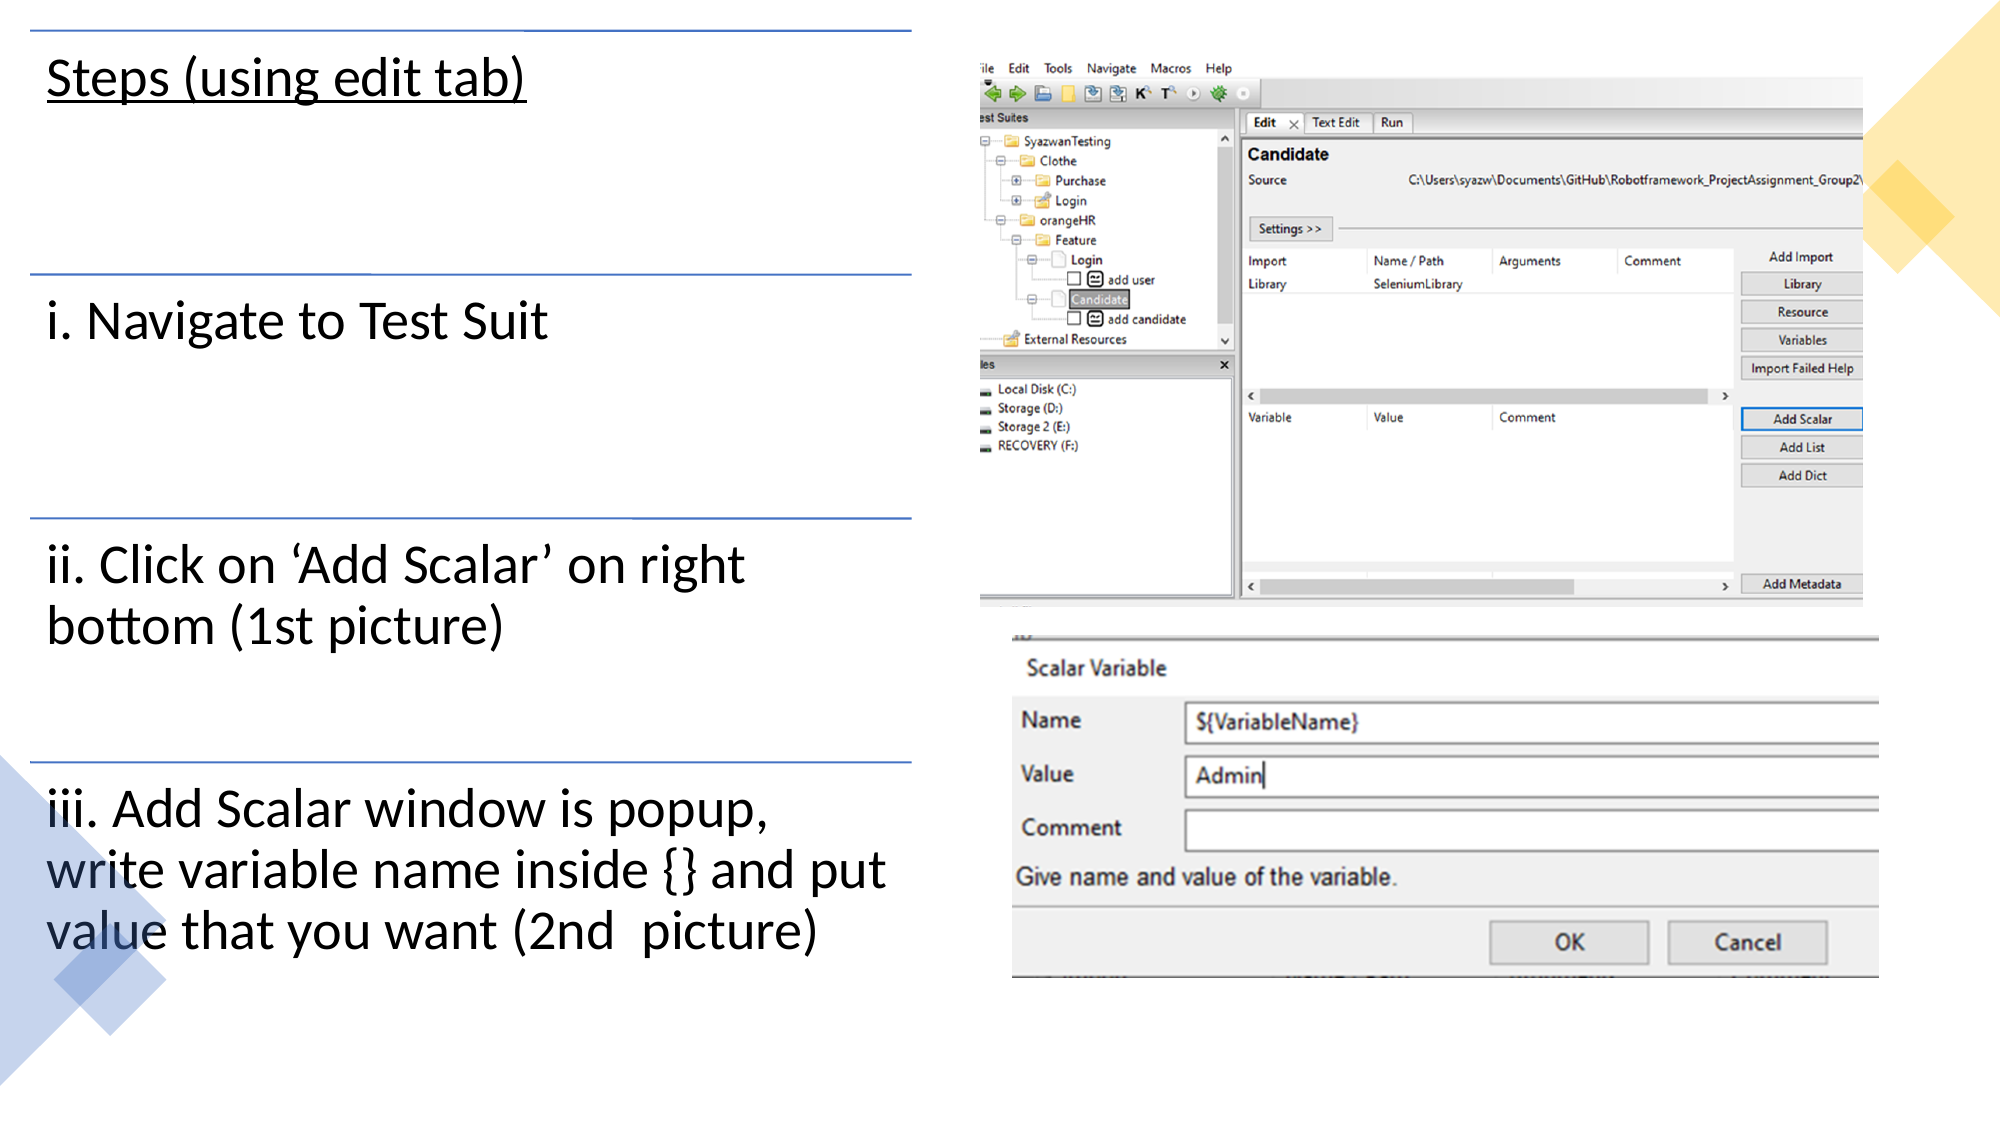

Steps (using edit tab)
i. Navigate to Test Suit
ii. Click on ‘Add Scalar’ on right bottom (1st picture)
iii. Add Scalar window is popup, write variable name inside {} and put value that you want (2nd  picture)